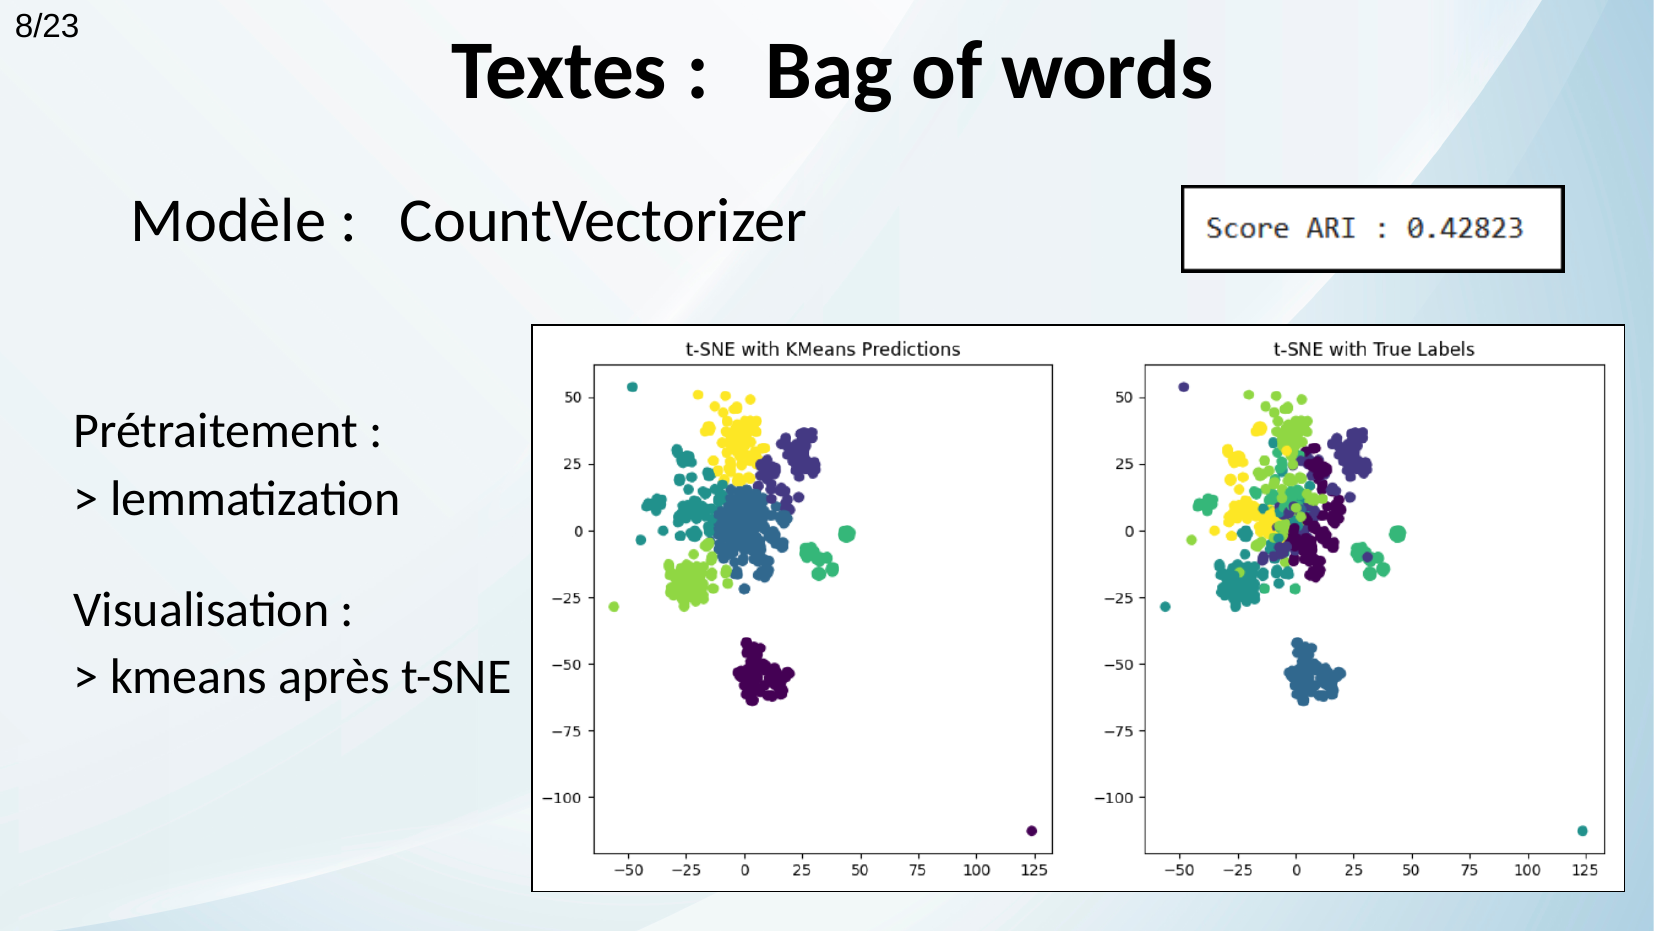

8/23
# Textes : Bag of words
 Modèle : CountVectorizer
Prétraitement :
> lemmatization
Visualisation :
> kmeans après t-SNE